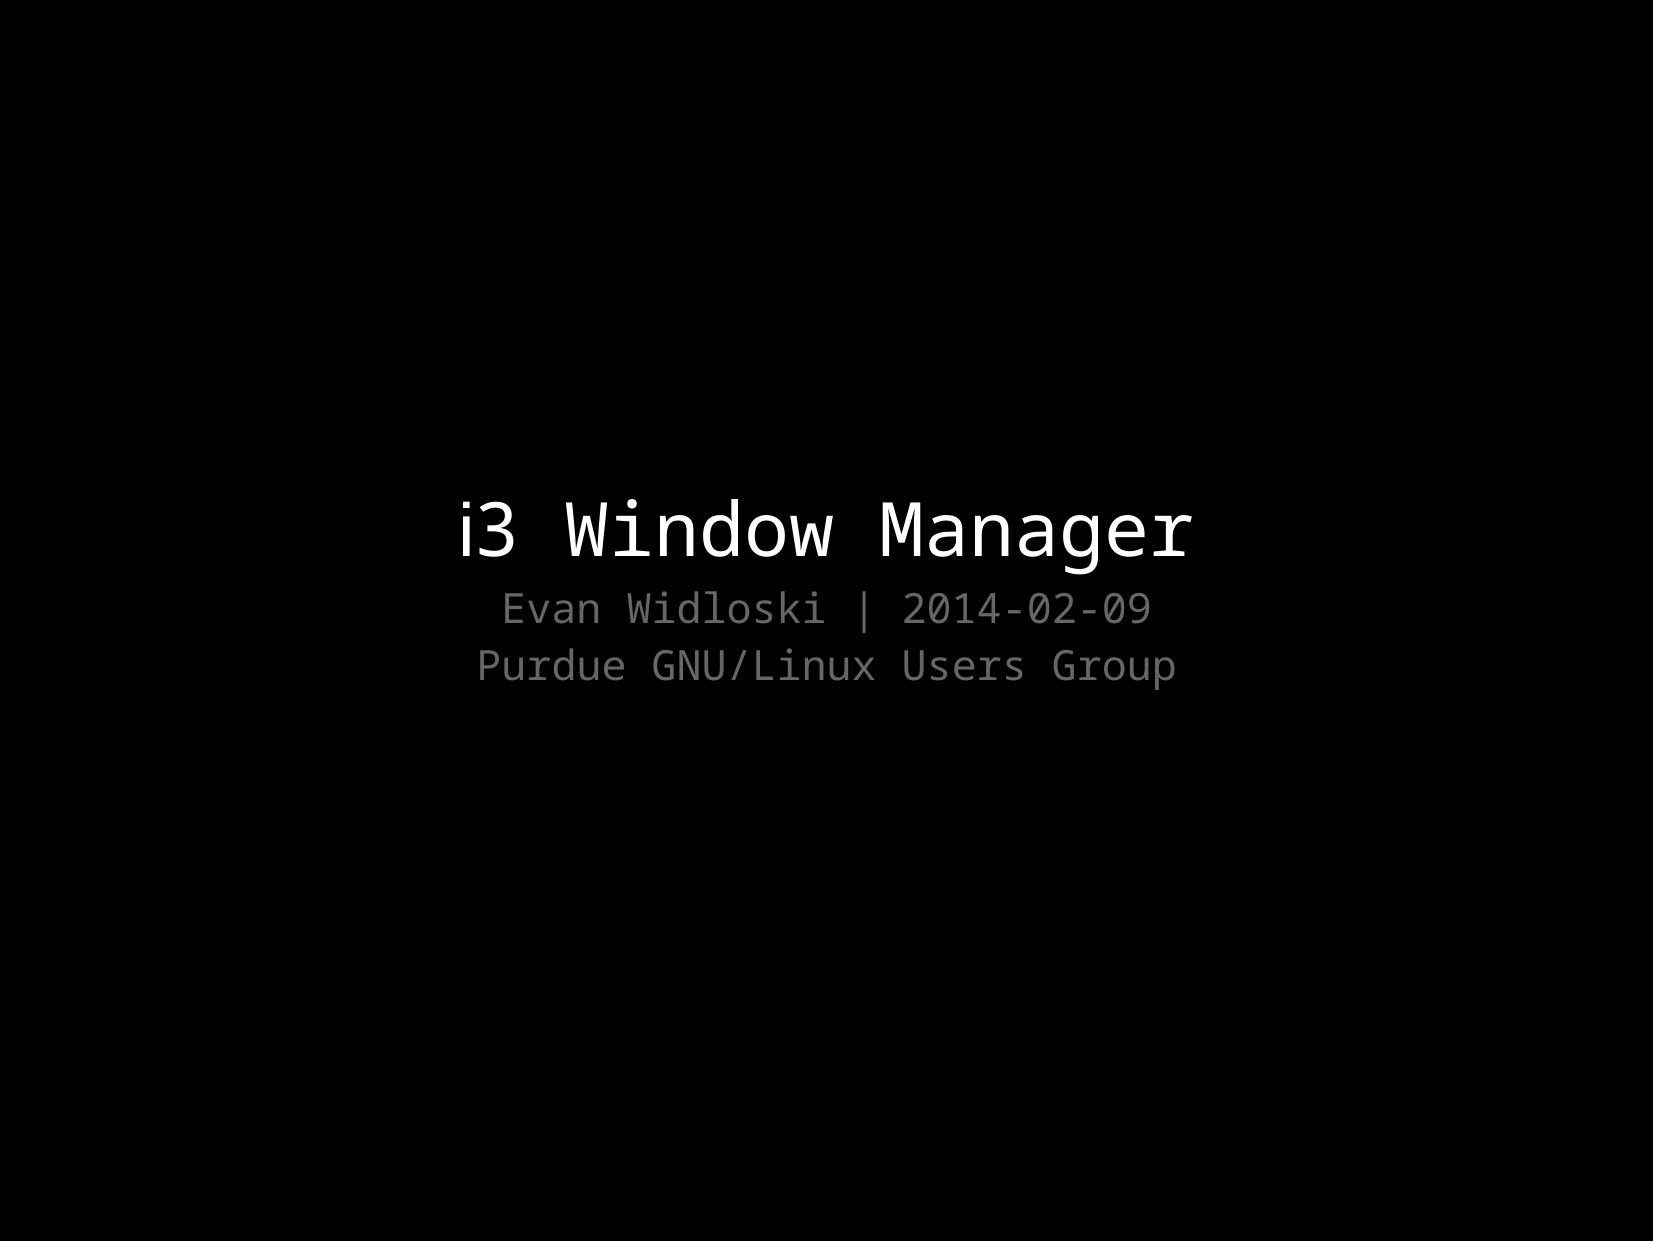

# i3 Window Manager
Evan Widloski | 2014-02-09
Purdue GNU/Linux Users Group